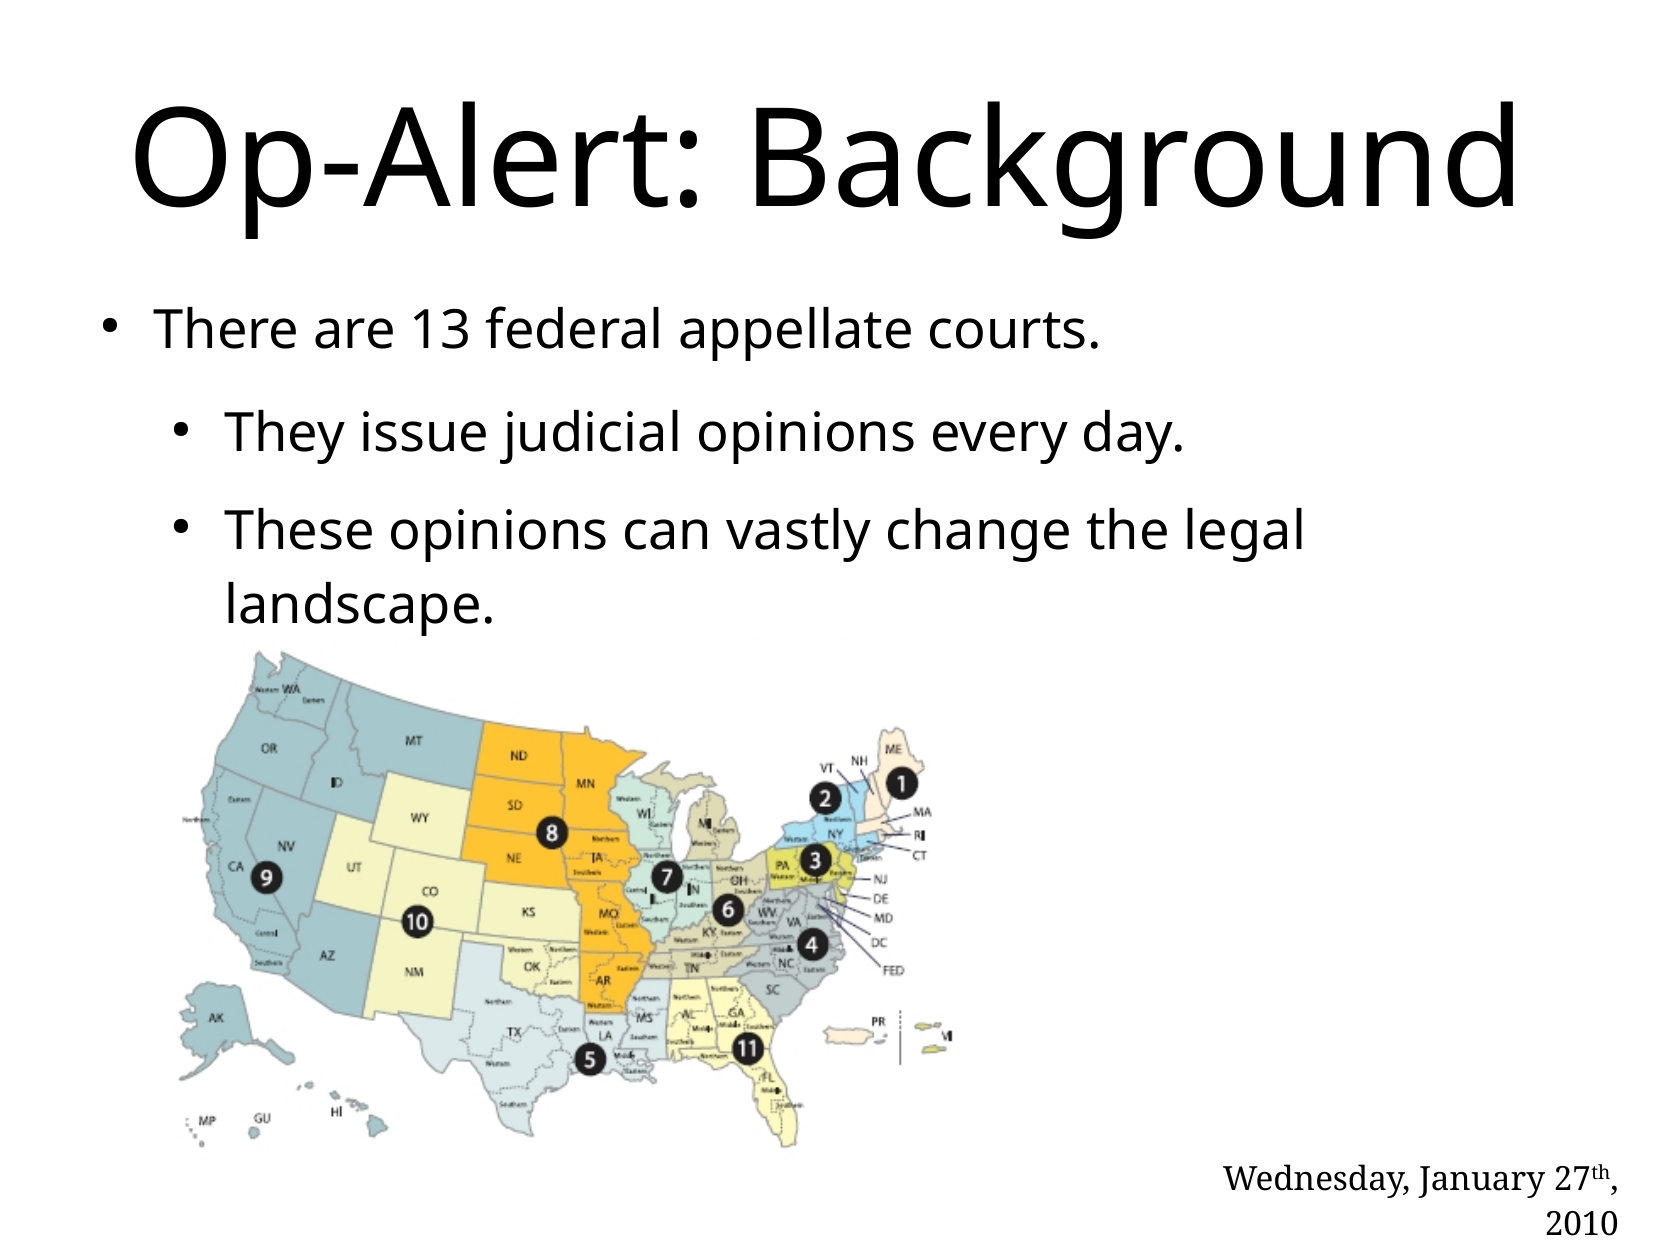

# Op-Alert: Background
There are 13 federal appellate courts.
They issue judicial opinions every day.
These opinions can vastly change the legal landscape.
2